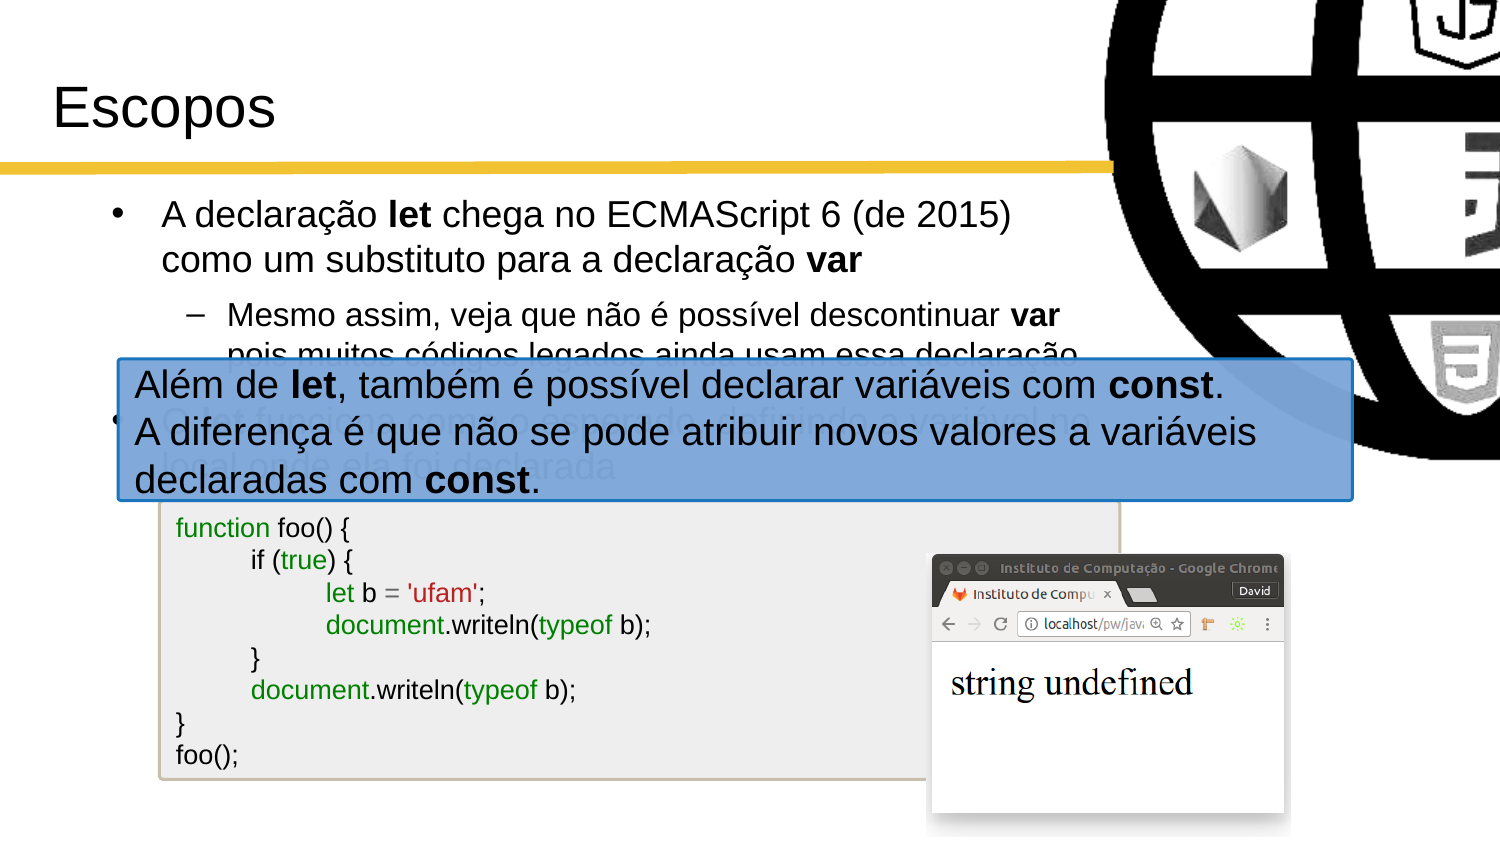

Escopos
A declaração let chega no ECMAScript 6 (de 2015) como um substituto para a declaração var
Mesmo assim, veja que não é possível descontinuar var pois muitos códigos legados ainda usam essa declaração
O let funciona como o esperado, definindo a variável no local onde ela foi declarada
Além de let, também é possível declarar variáveis com const.
A diferença é que não se pode atribuir novos valores a variáveis
declaradas com const.
function foo() {
	if (true) {
		let b = 'ufam';
		document.writeln(typeof b);
	}
	document.writeln(typeof b);
}
foo();